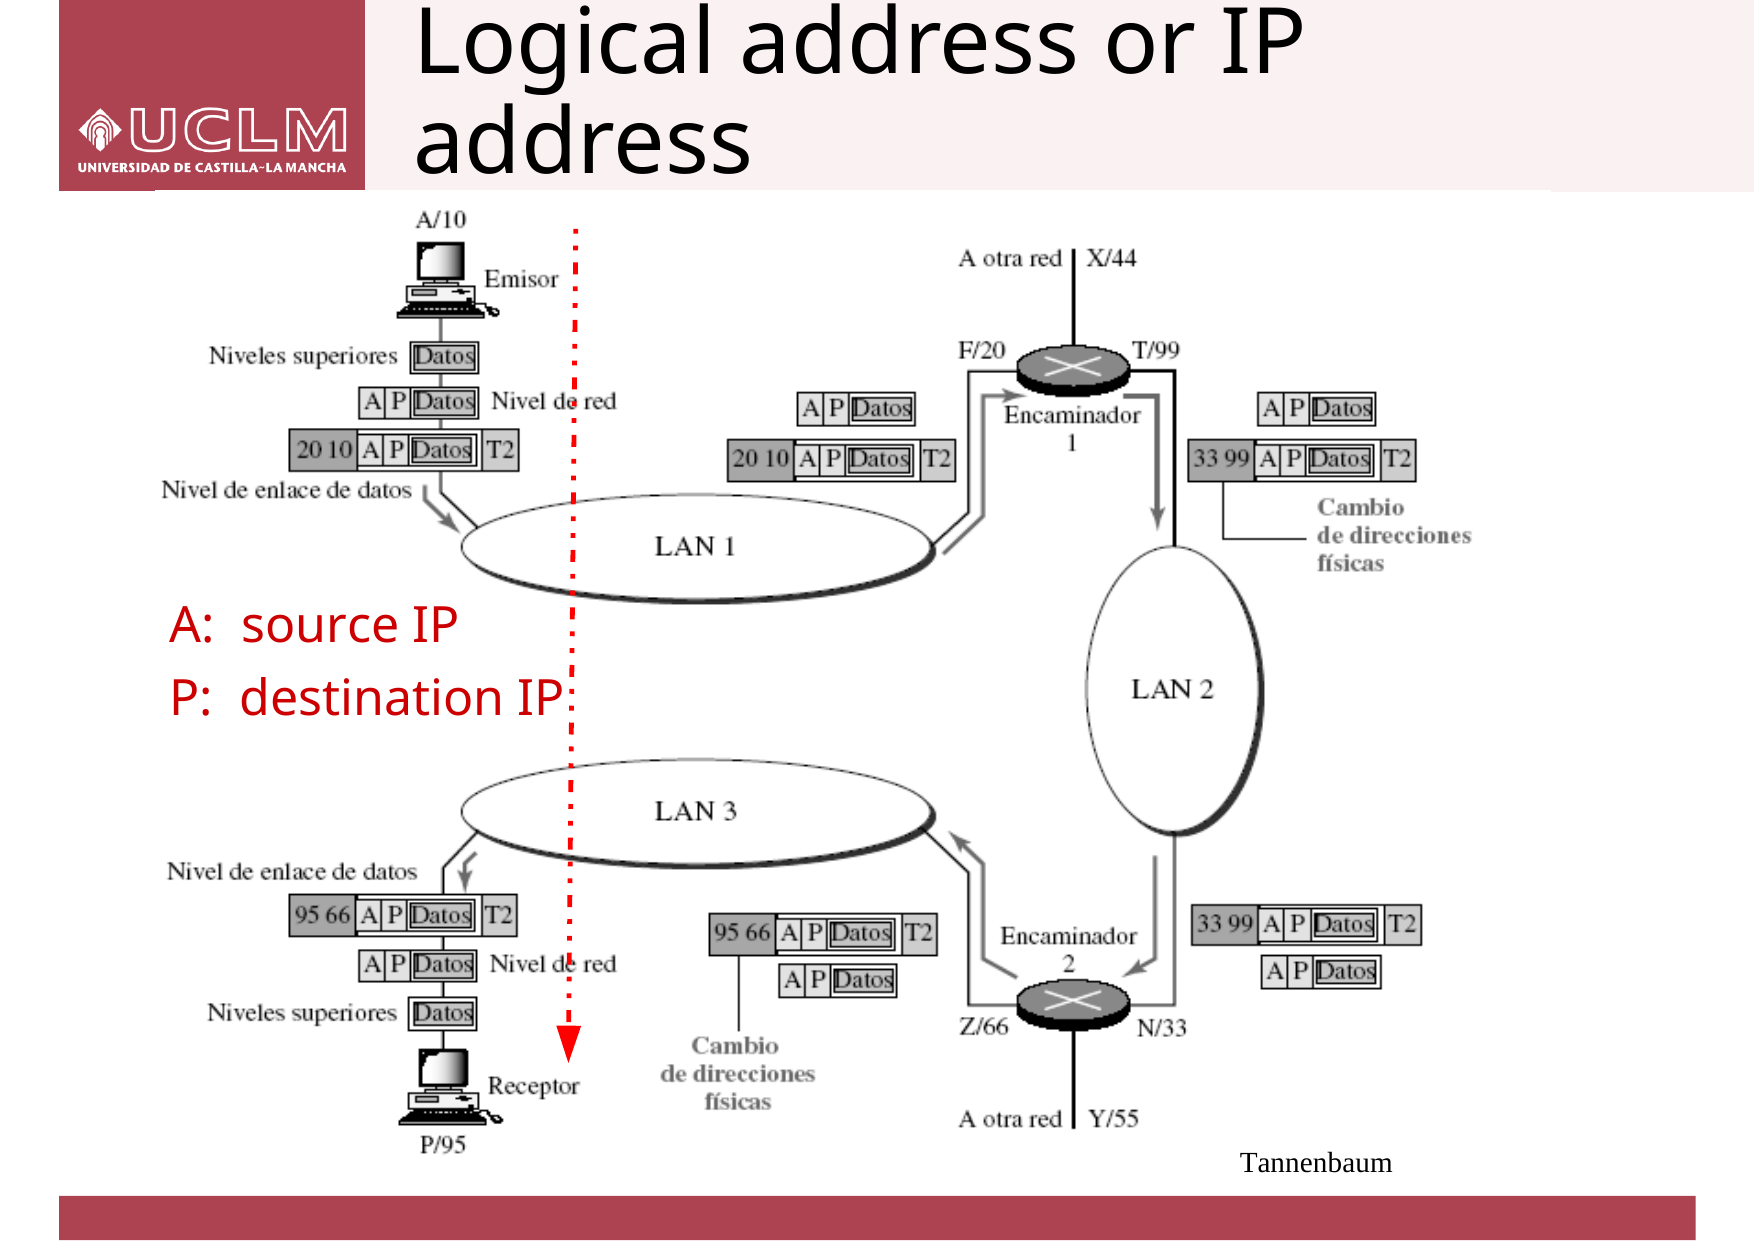

# Logical address or IP address
A: source IP
P: destination IP
Tannenbaum